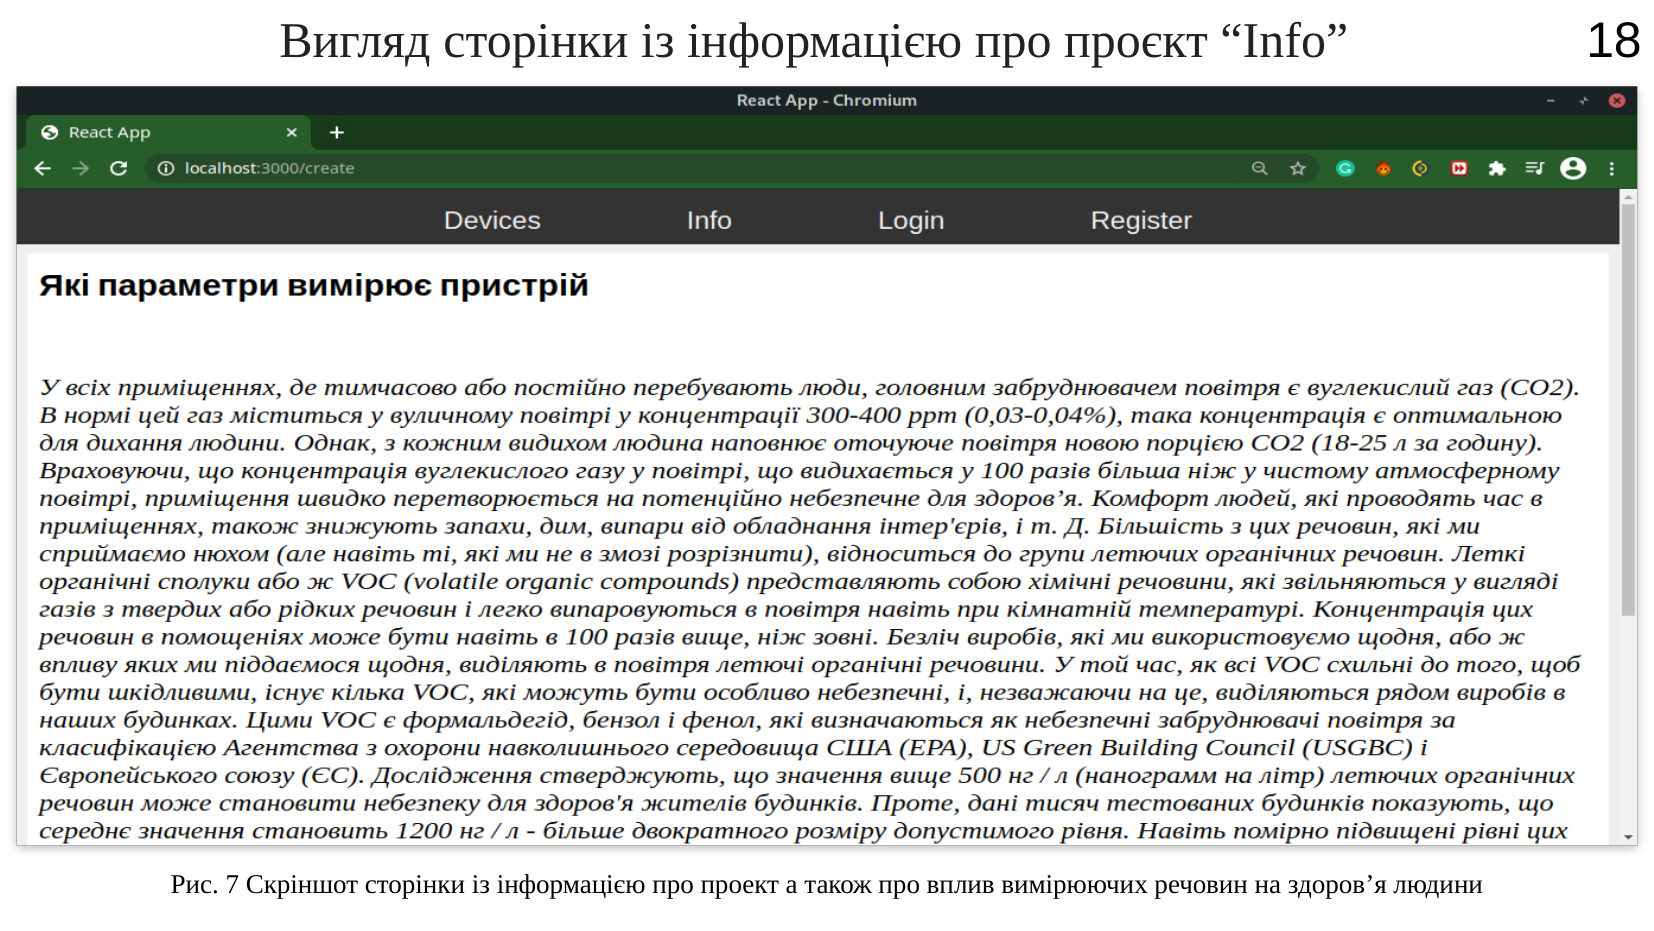

Вигляд сторінки із інформацією про проєкт “Info”
Рис. 7 Скріншот сторінки із інформацією про проект а також про вплив вимірюючих речовин на здоров’я людини